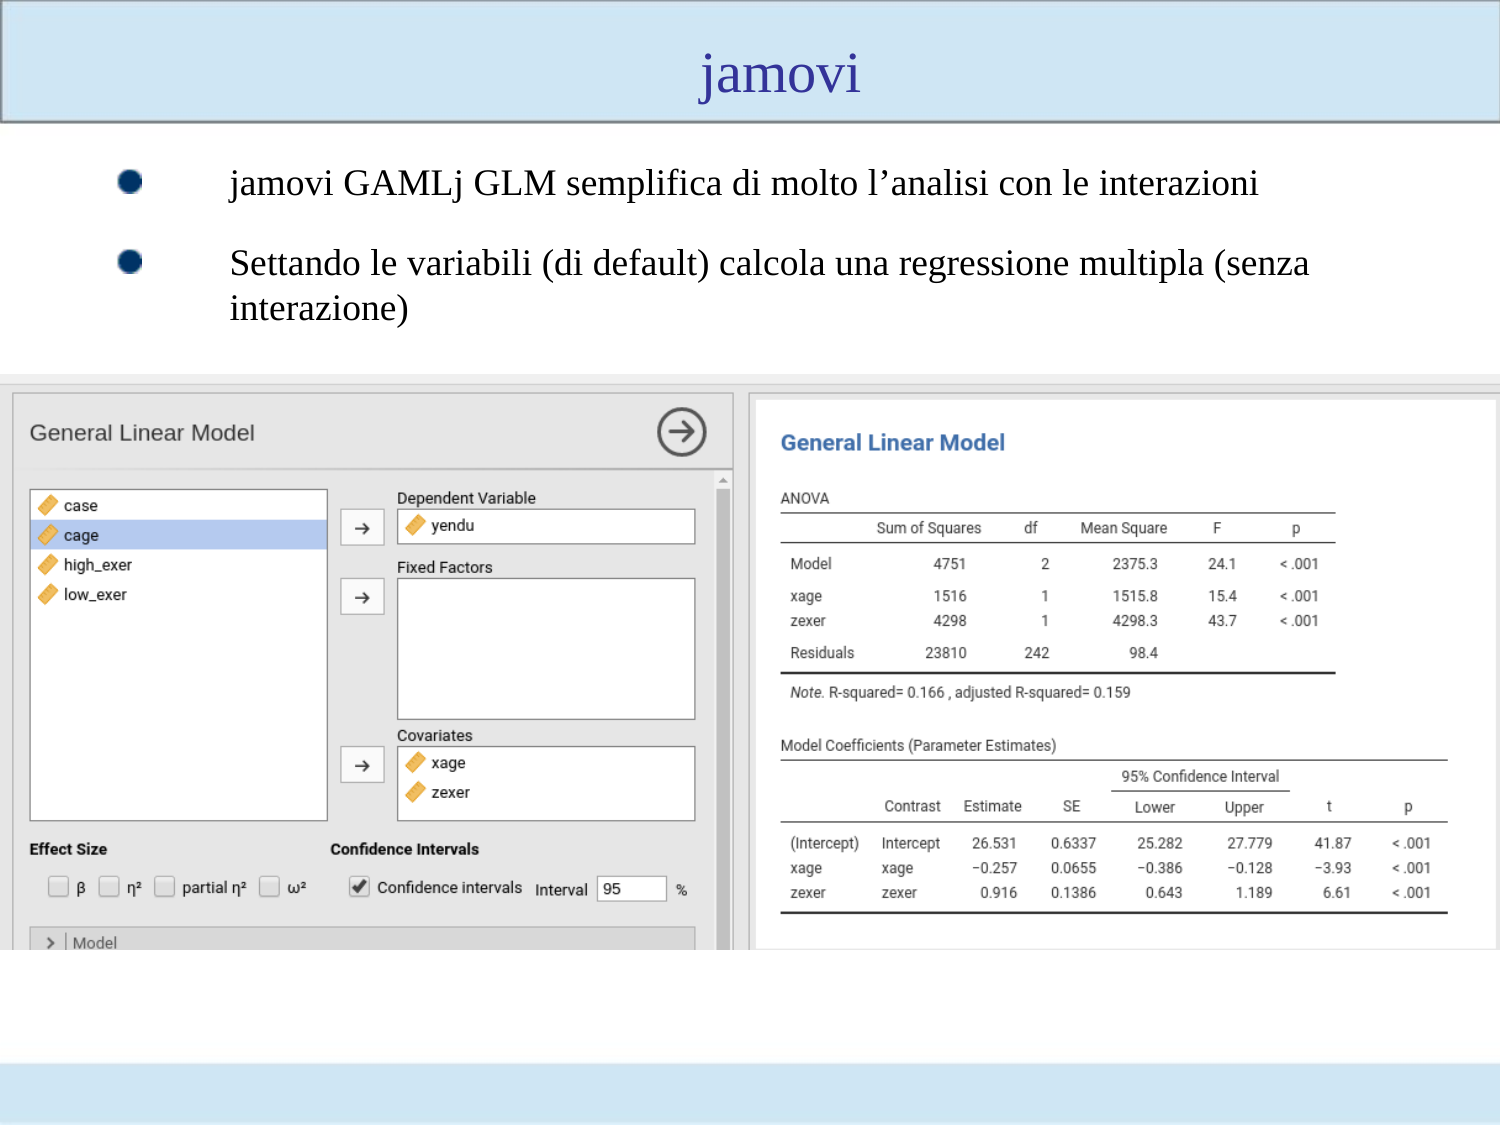

# jamovi
jamovi GAMLj GLM semplifica di molto l’analisi con le interazioni
Settando le variabili (di default) calcola una regressione multipla (senza interazione)